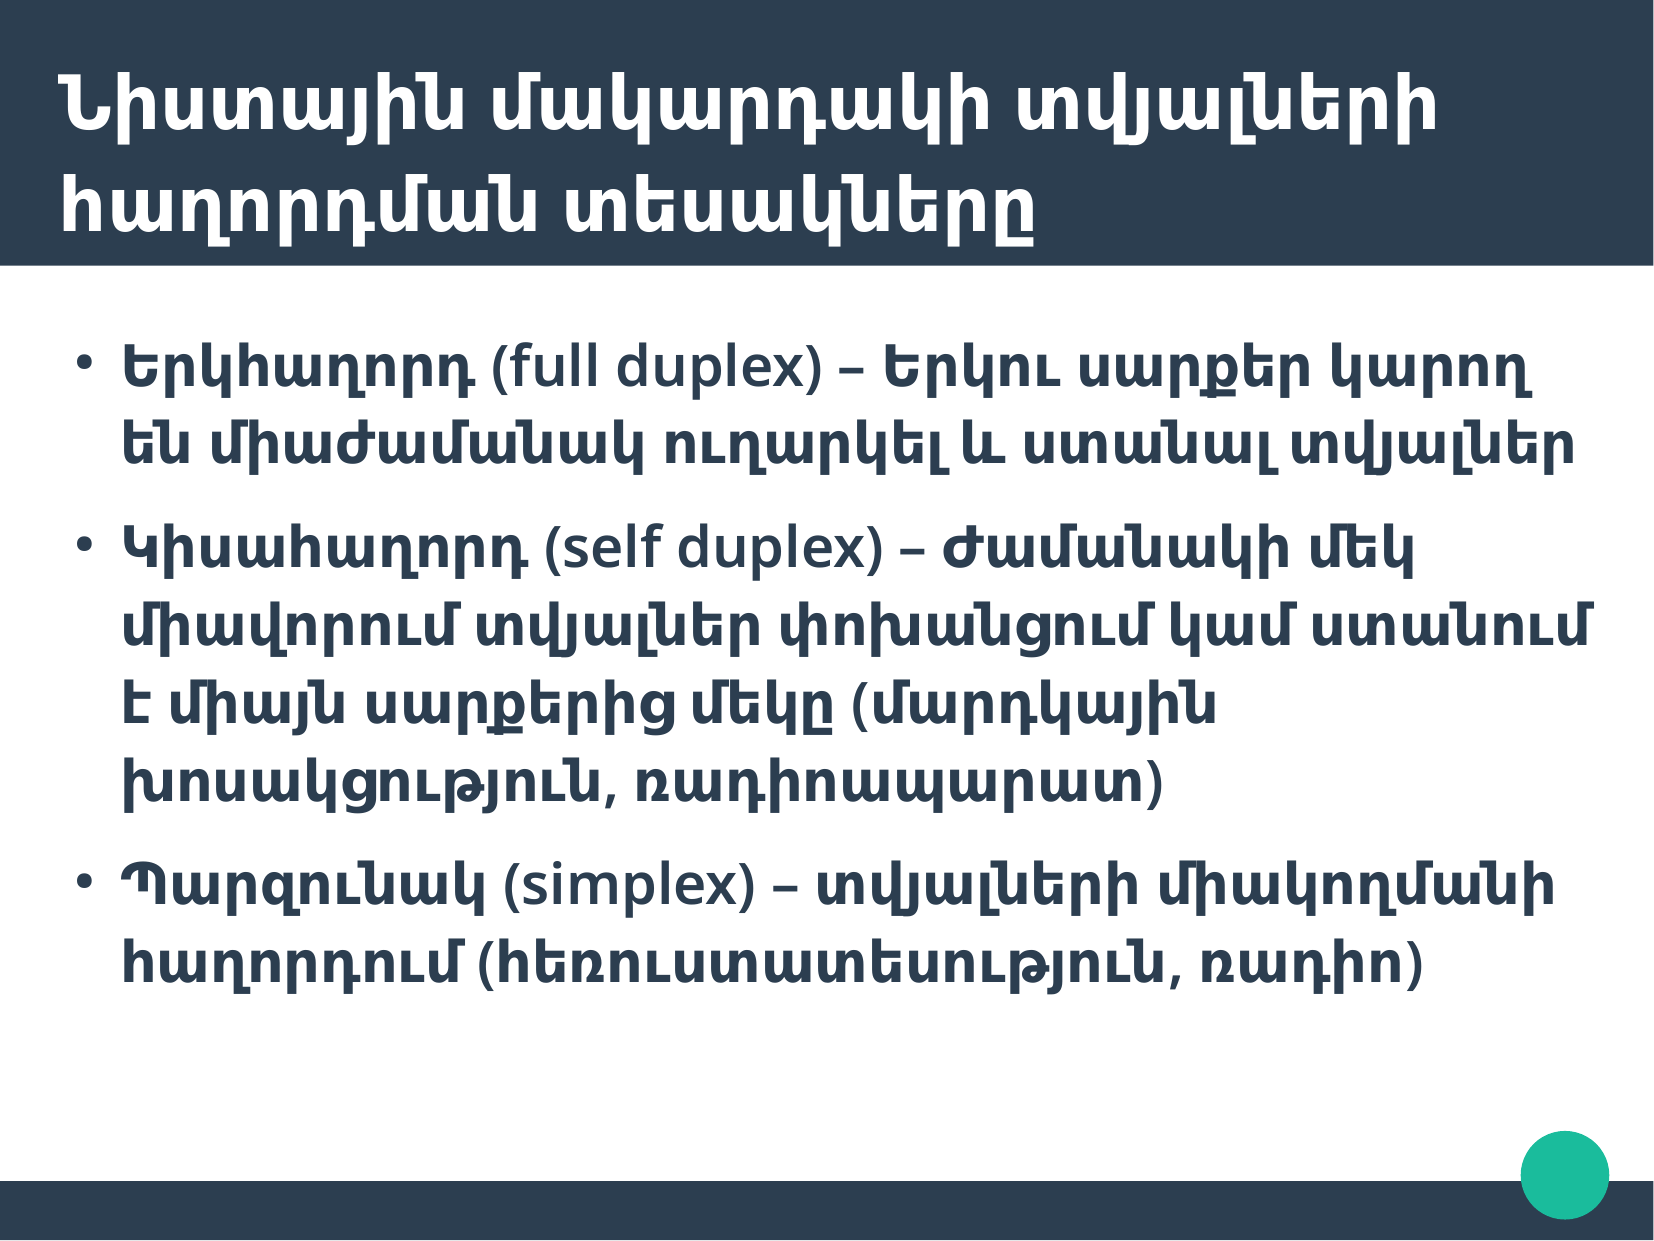

# Նիստային մակարդակի տվյալների հաղորդման տեսակները
Երկհաղորդ (full duplex) – Երկու սարքեր կարող են միաժամանակ ուղարկել և ստանալ տվյալներ
Կիսահաղորդ (self duplex) – Ժամանակի մեկ միավորում տվյալներ փոխանցում կամ ստանում է միայն սարքերից մեկը (մարդկային խոսակցություն, ռադիոապարատ)
Պարզունակ (simplex) – տվյալների միակողմանի հաղորդում (հեռուստատեսություն, ռադիո)